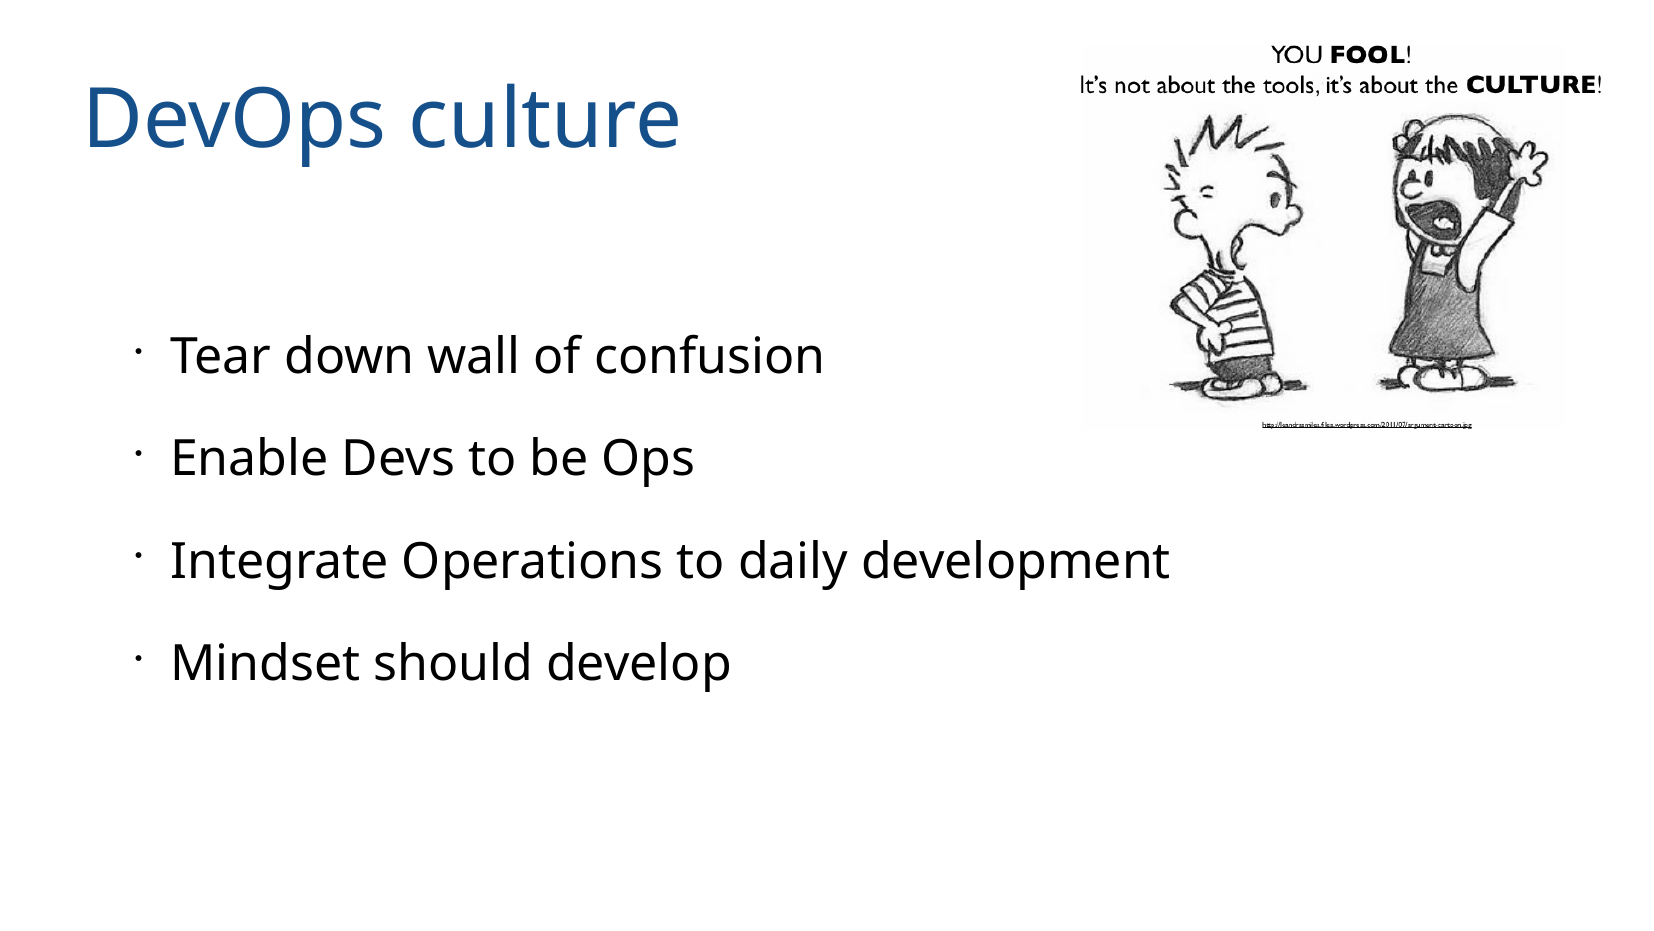

# DevOps culture
Tear down wall of confusion
Enable Devs to be Ops
Integrate Operations to daily development
Mindset should develop